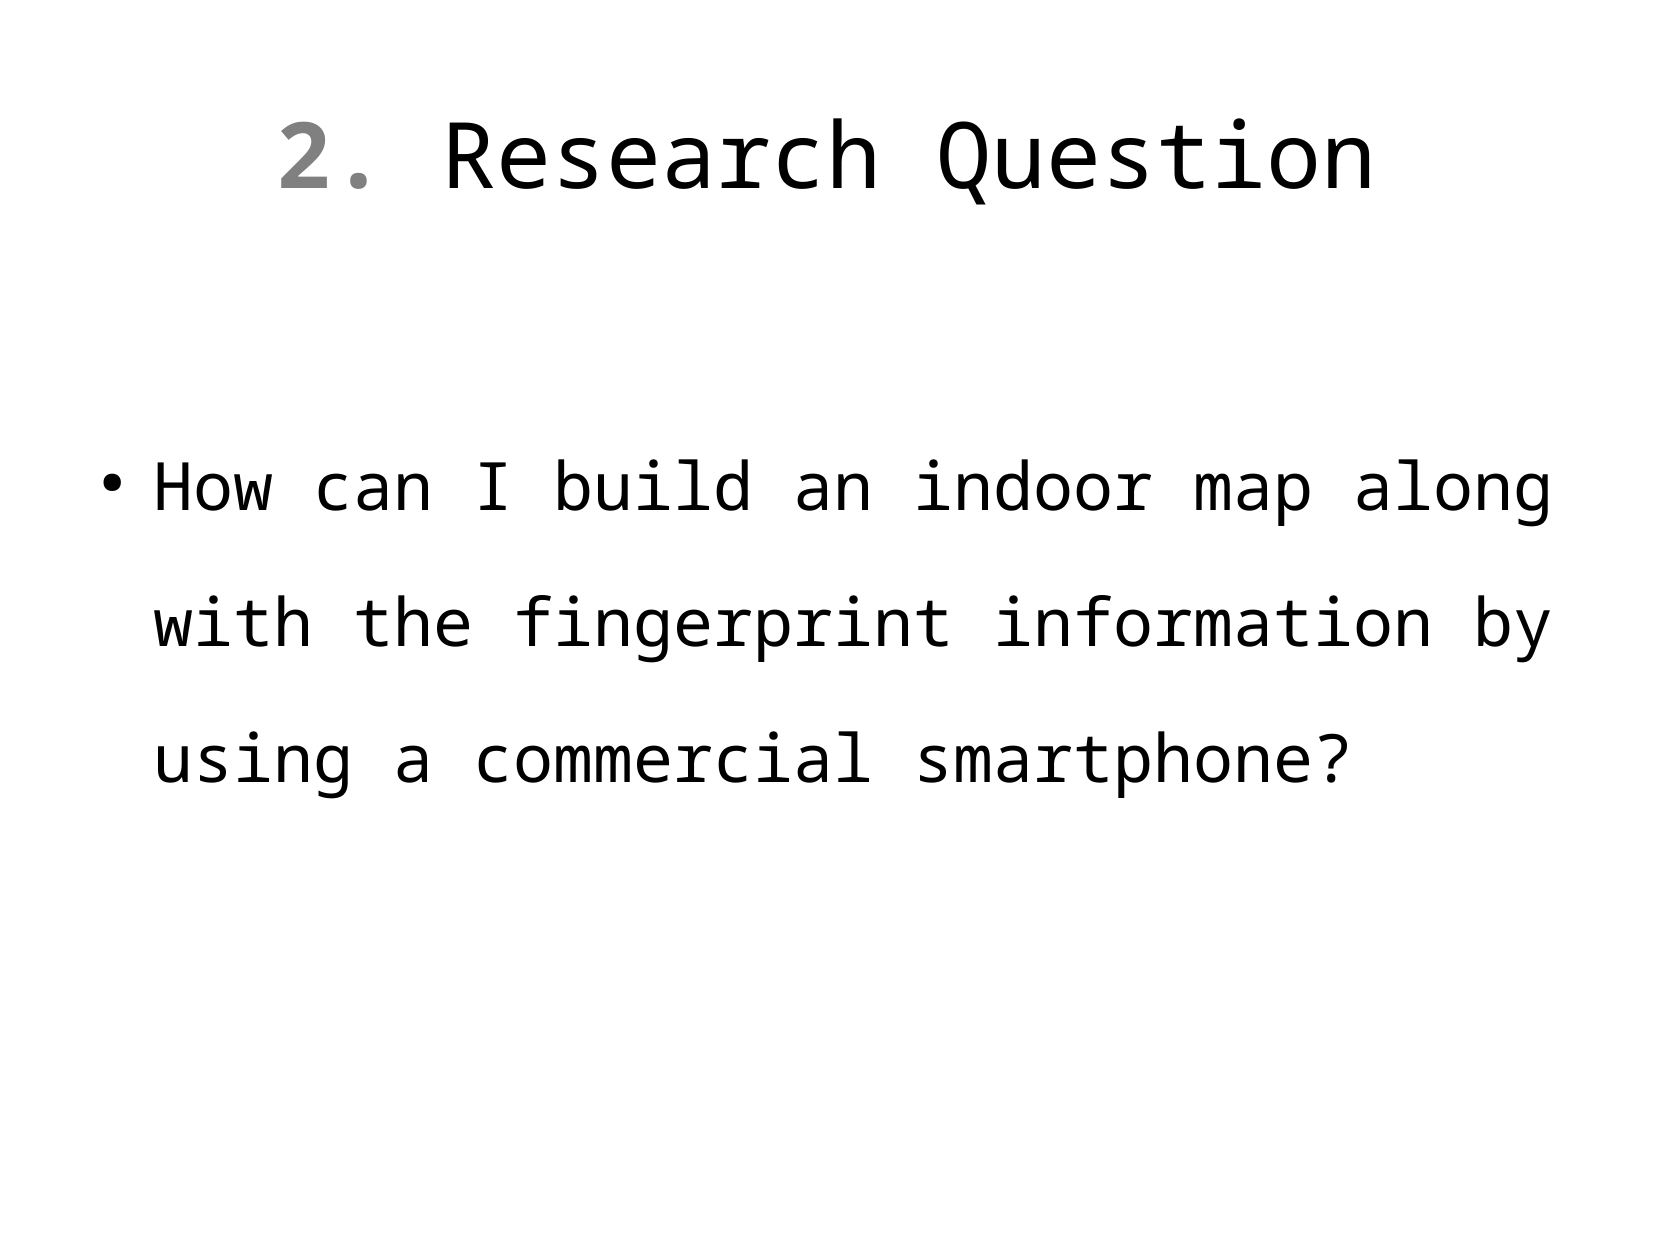

# 2. Research Question
How can I build an indoor map along with the fingerprint information by using a commercial smartphone?